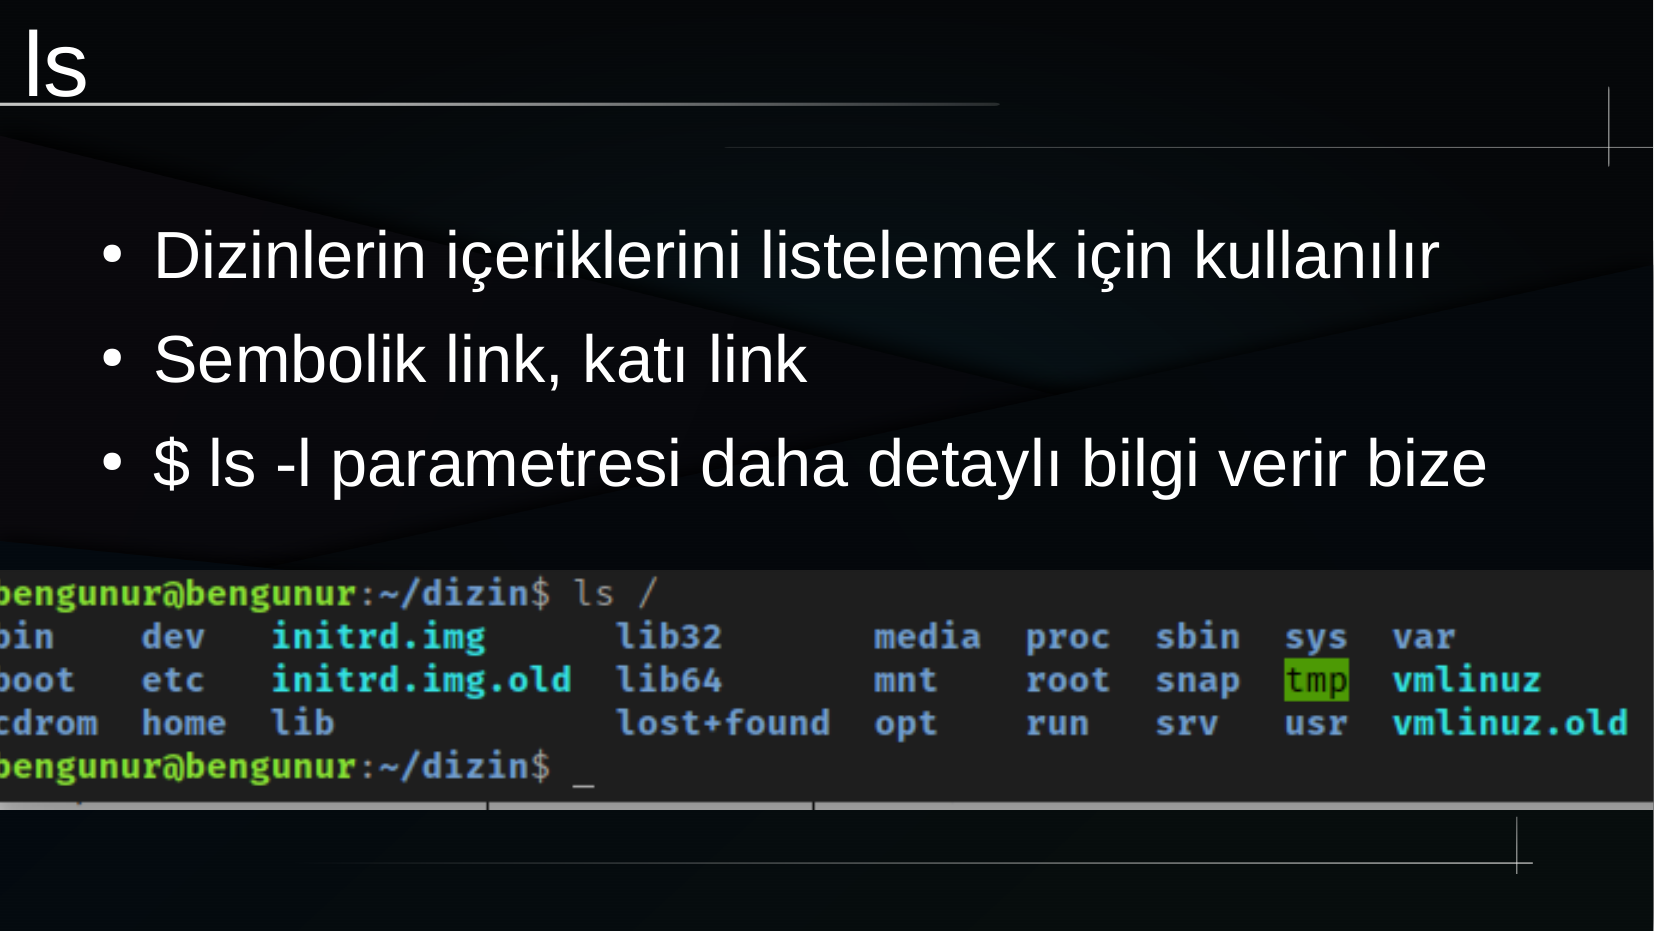

# ls
Dizinlerin içeriklerini listelemek için kullanılır
Sembolik link, katı link
$ ls -l parametresi daha detaylı bilgi verir bize